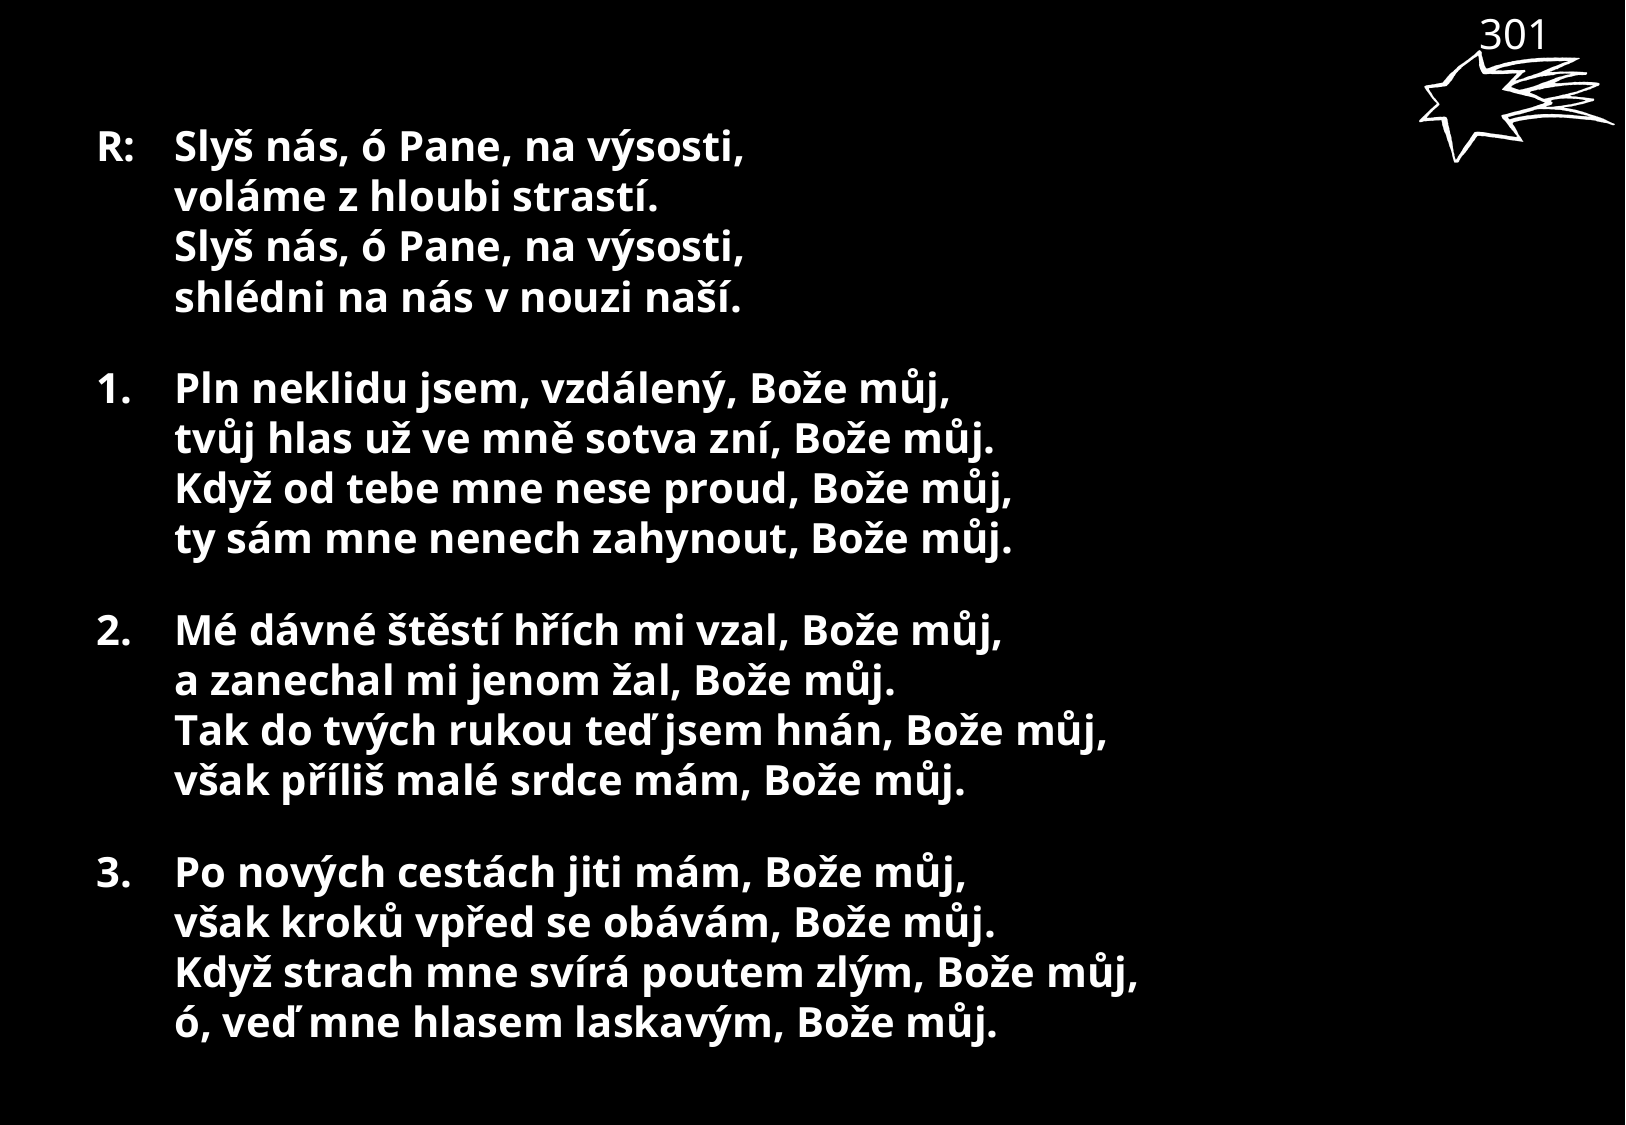

301
# R: 	Slyš nás, ó Pane, na výsosti, voláme z hloubi strastí. Slyš nás, ó Pane, na výsosti, shlédni na nás v nouzi naší.
1. 	Pln neklidu jsem, vzdálený, Bože můj,
tvůj hlas už ve mně sotva zní, Bože můj.
Když od tebe mne nese proud, Bože můj,
ty sám mne nenech zahynout, Bože můj.
2.	Mé dávné štěstí hřích mi vzal, Bože můj,
a zanechal mi jenom žal, Bože můj.
Tak do tvých rukou teď jsem hnán, Bože můj,
však příliš malé srdce mám, Bože můj.
3.	Po nových cestách jiti mám, Bože můj,
však kroků vpřed se obávám, Bože můj.
Když strach mne svírá poutem zlým, Bože můj,
ó, veď mne hlasem laskavým, Bože můj.